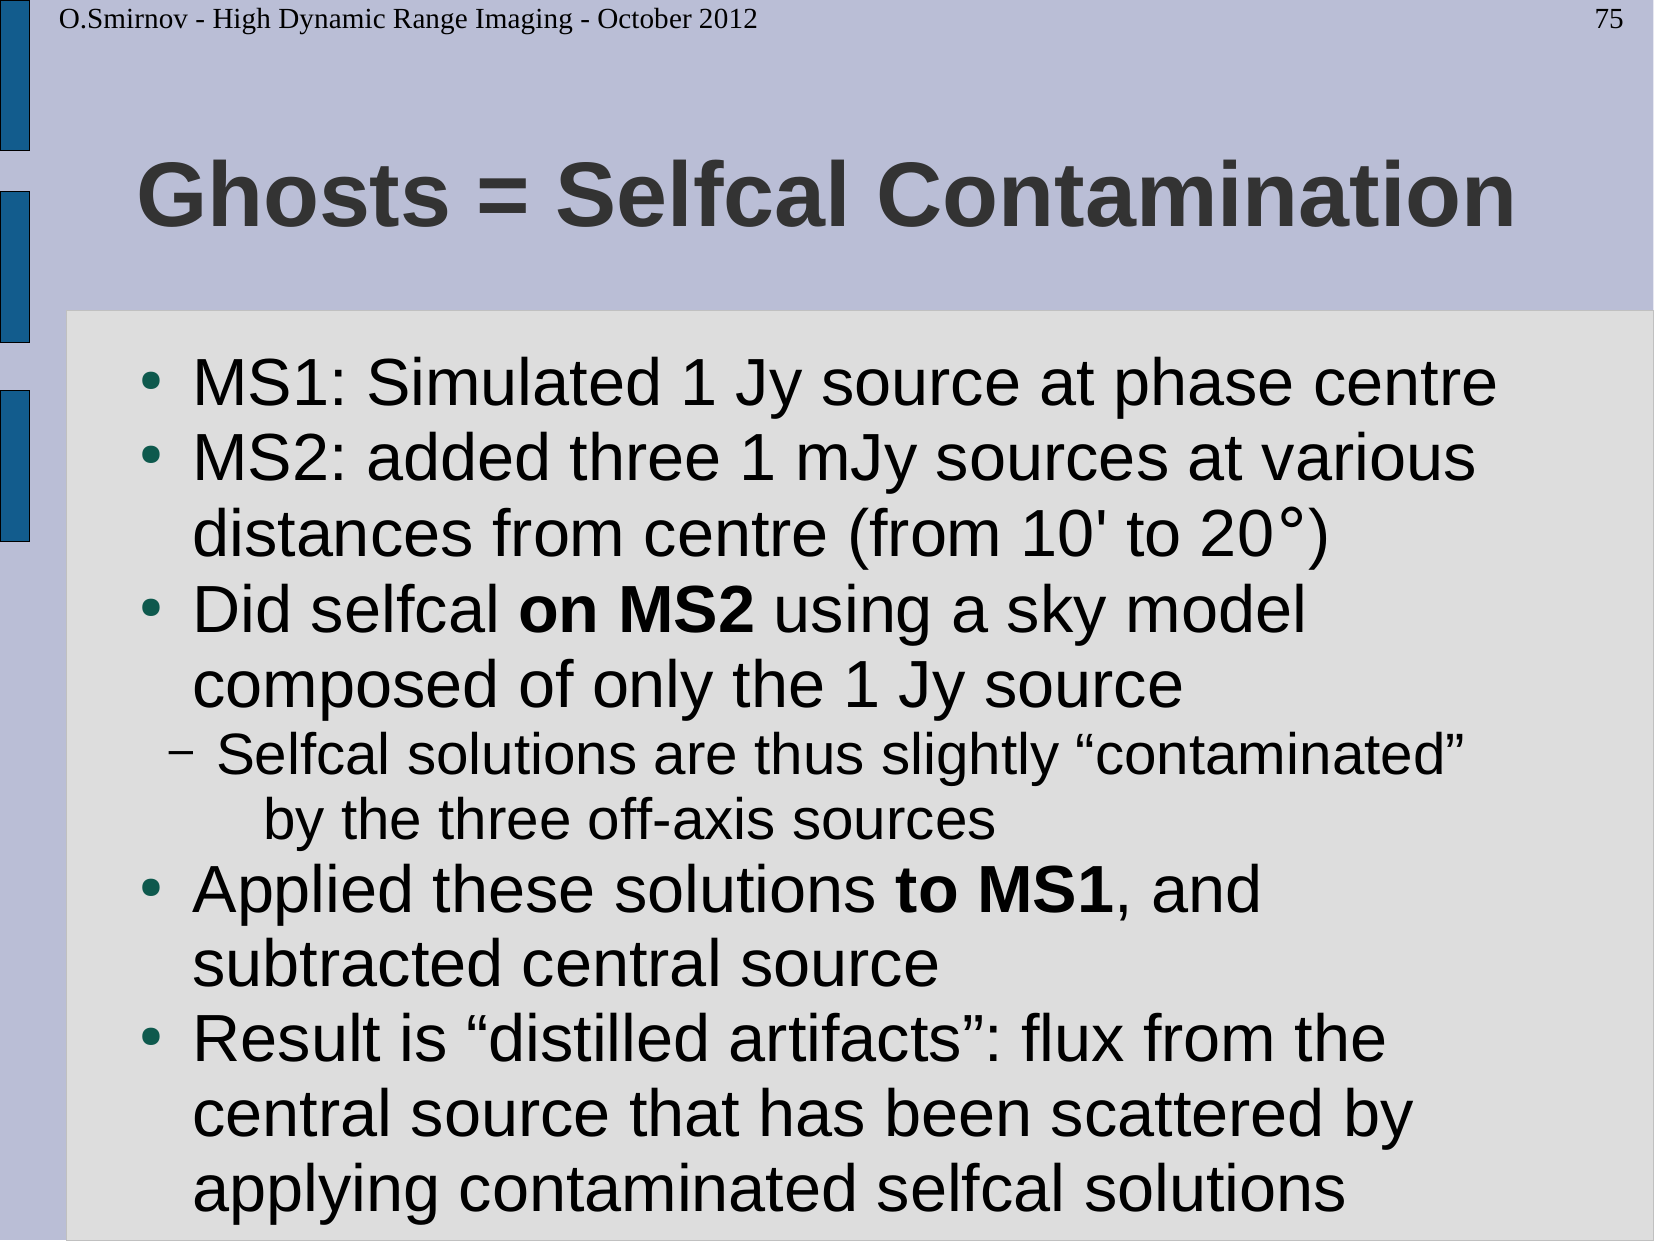

O.Smirnov - High Dynamic Range Imaging - October 2012
75
# Ghosts = Selfcal Contamination
MS1: Simulated 1 Jy source at phase centre
MS2: added three 1 mJy sources at various distances from centre (from 10' to 20°)
Did selfcal on MS2 using a sky model composed of only the 1 Jy source
Selfcal solutions are thus slightly “contaminated” by the three off-axis sources
Applied these solutions to MS1, and subtracted central source
Result is “distilled artifacts”: flux from the central source that has been scattered by applying contaminated selfcal solutions